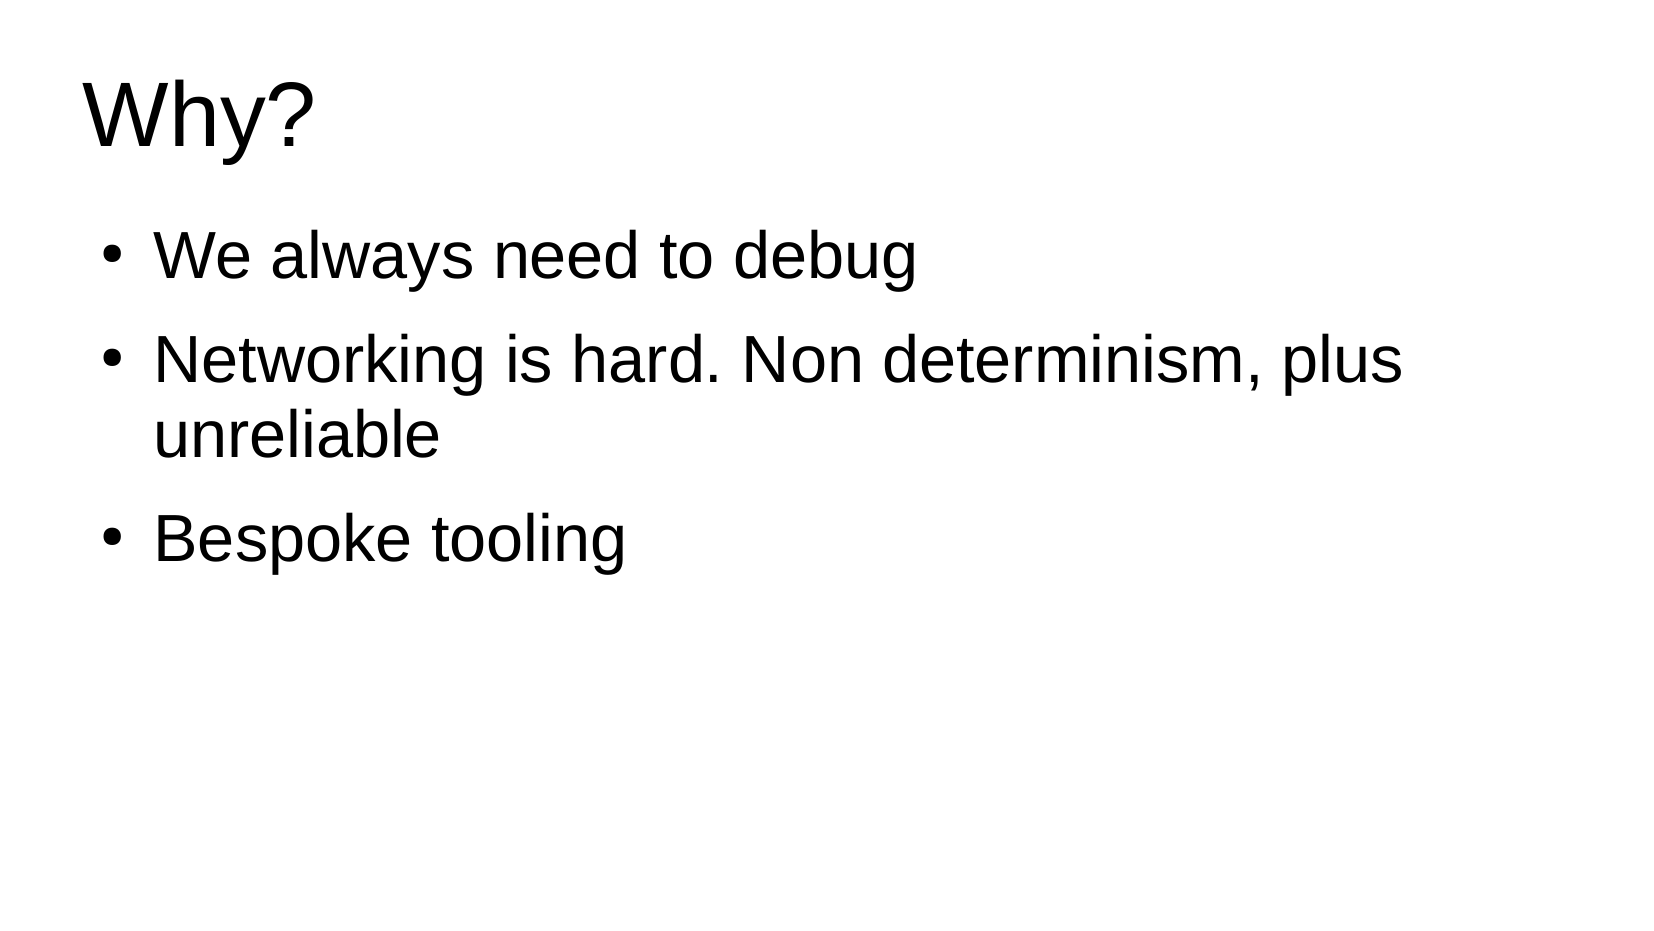

# Why?
We always need to debug
Networking is hard. Non determinism, plus unreliable
Bespoke tooling